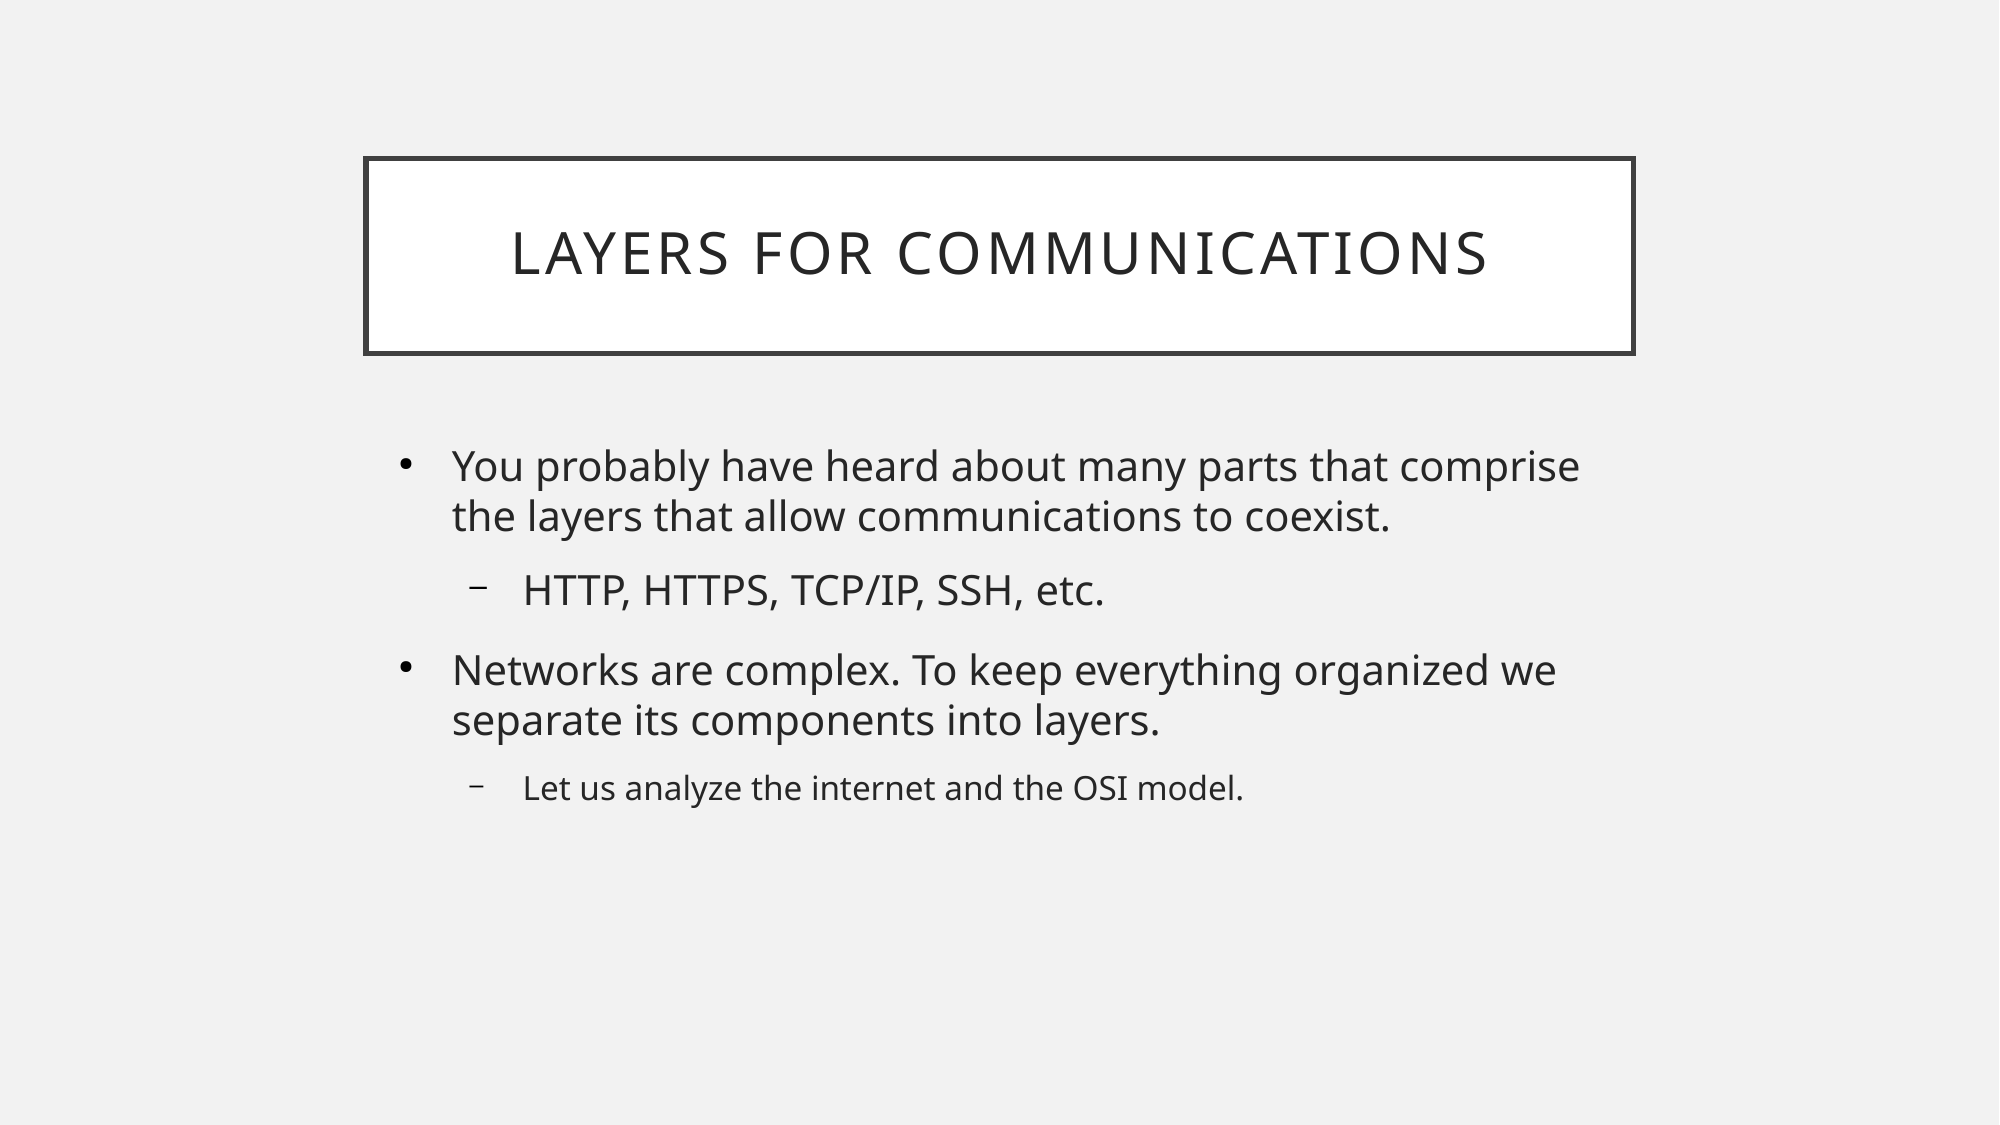

# Layers for communications
You probably have heard about many parts that comprise the layers that allow communications to coexist.
HTTP, HTTPS, TCP/IP, SSH, etc.
Networks are complex. To keep everything organized we separate its components into layers.
Let us analyze the internet and the OSI model.